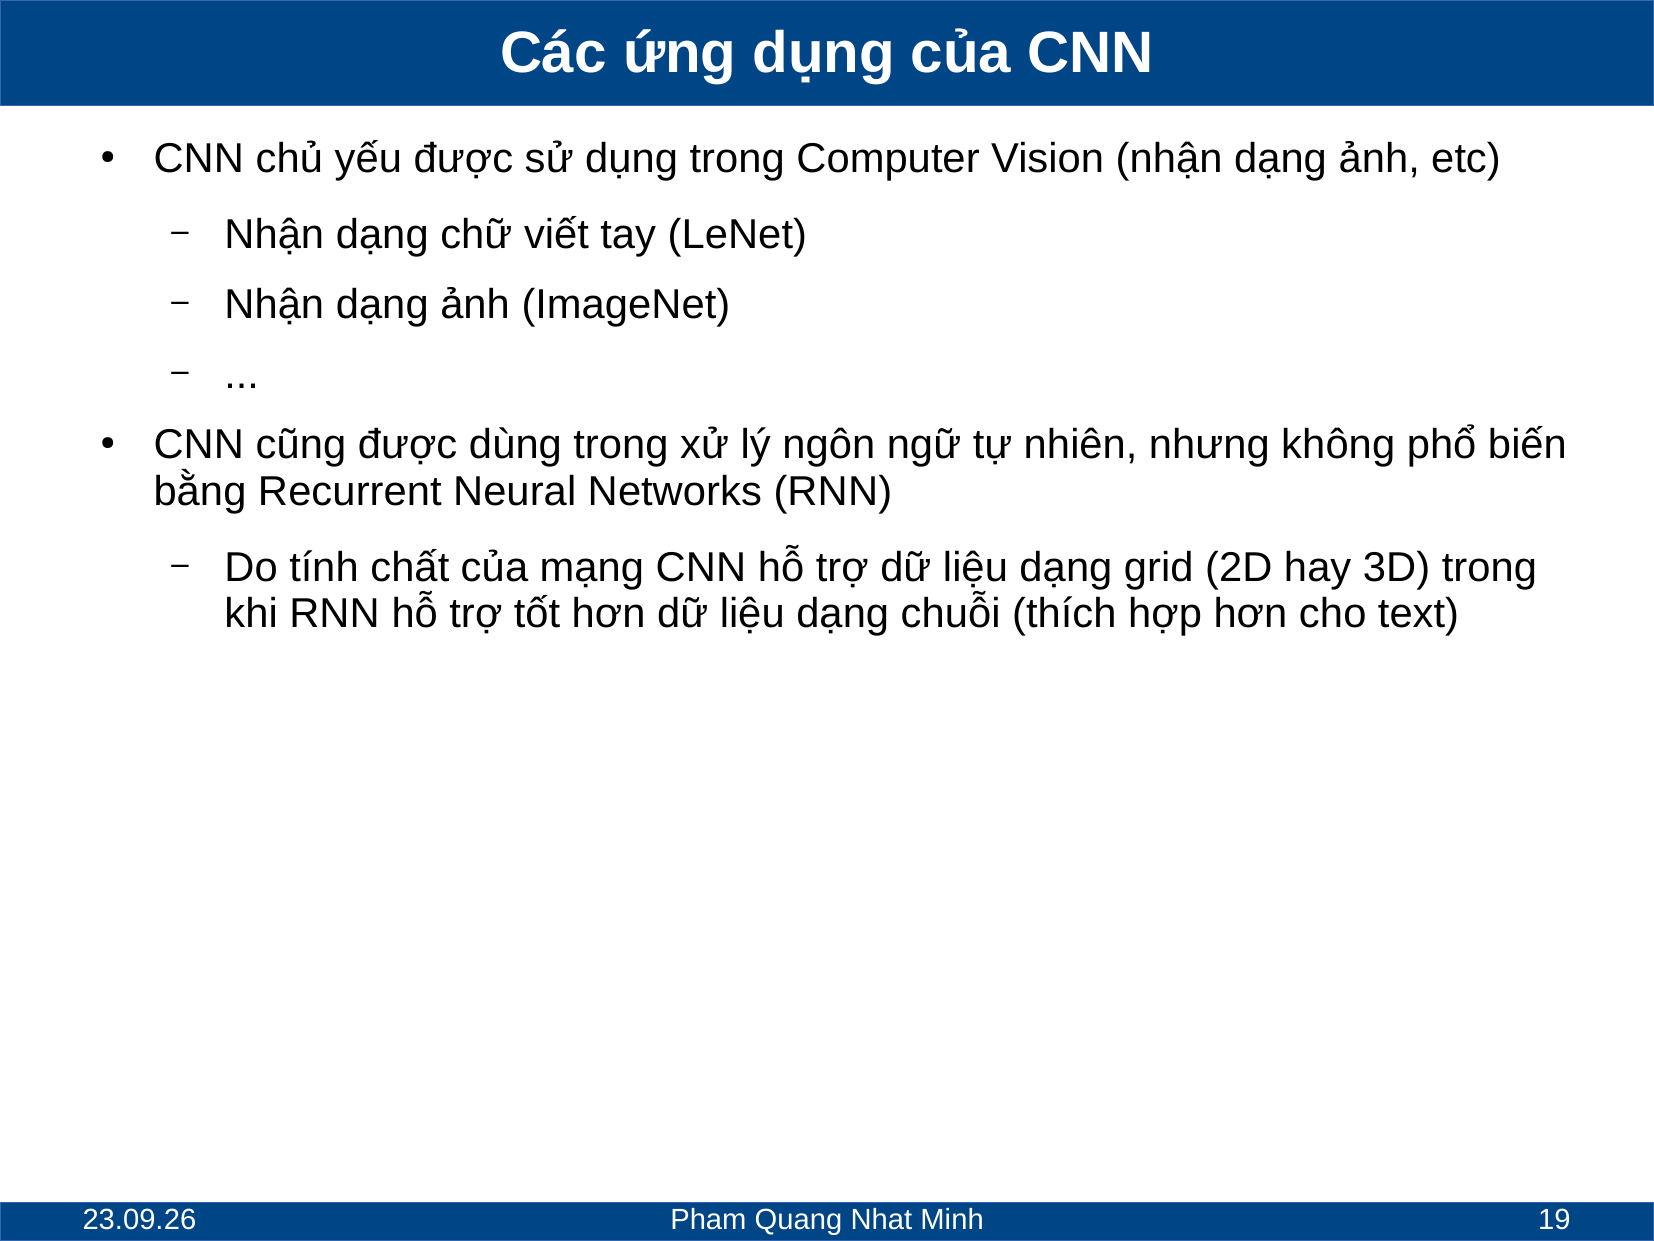

# Các ứng dụng của CNN
CNN chủ yếu được sử dụng trong Computer Vision (nhận dạng ảnh, etc)
Nhận dạng chữ viết tay (LeNet)
Nhận dạng ảnh (ImageNet)
...
CNN cũng được dùng trong xử lý ngôn ngữ tự nhiên, nhưng không phổ biến bằng Recurrent Neural Networks (RNN)
Do tính chất của mạng CNN hỗ trợ dữ liệu dạng grid (2D hay 3D) trong khi RNN hỗ trợ tốt hơn dữ liệu dạng chuỗi (thích hợp hơn cho text)
Pham Quang Nhat Minh
19